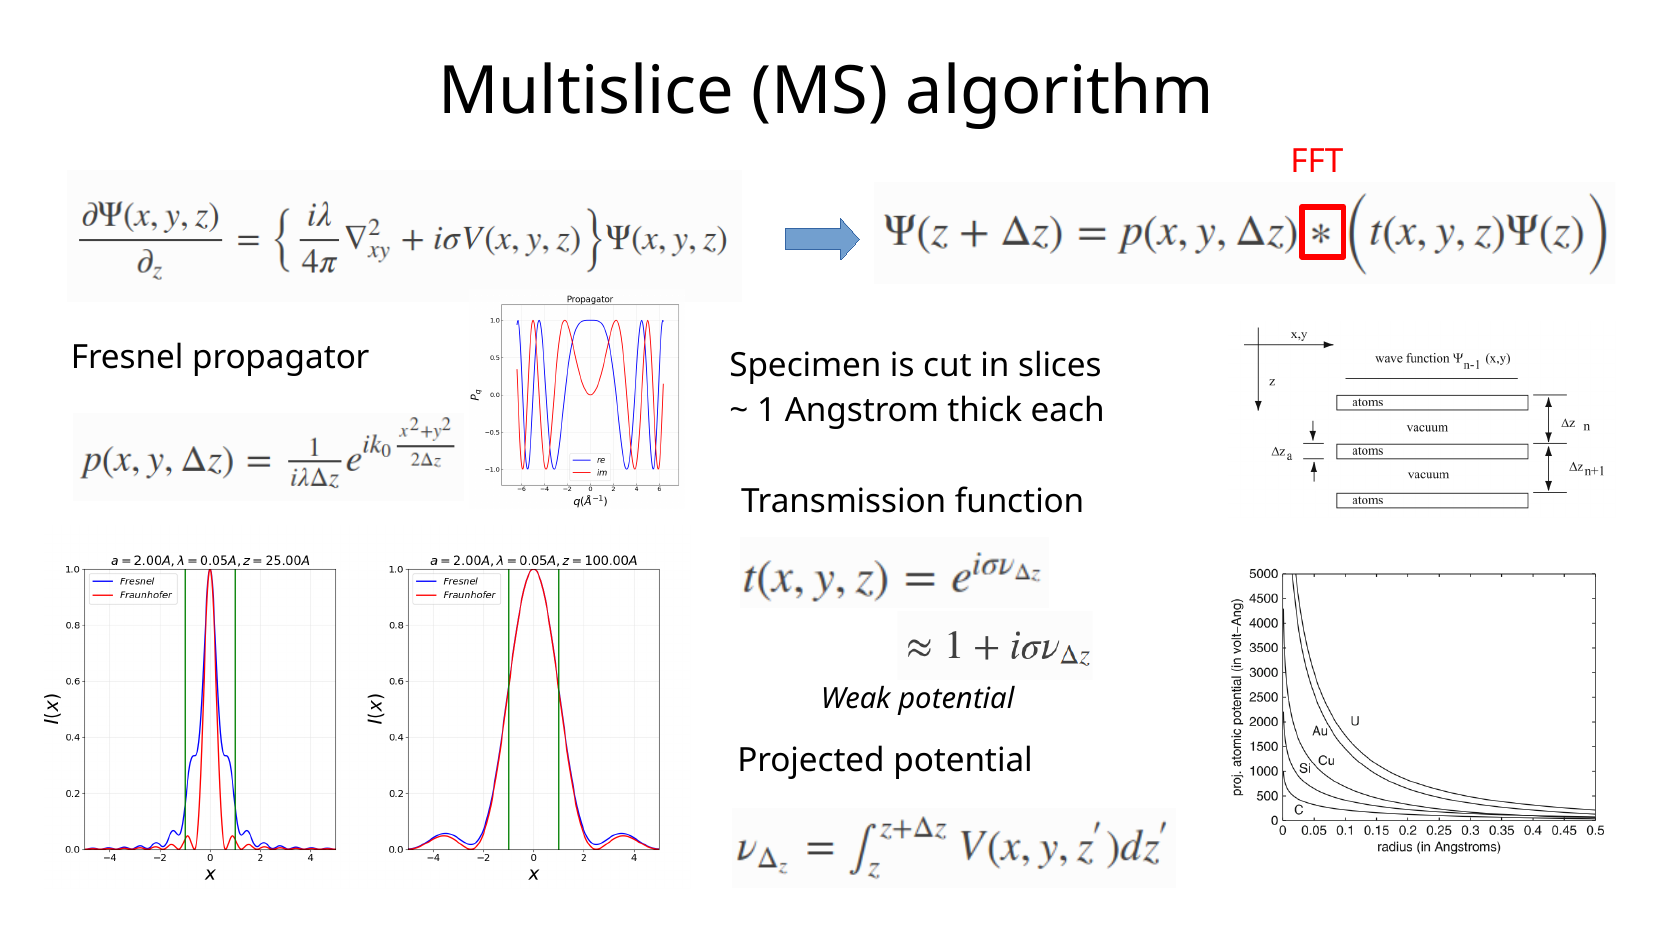

# Multislice (MS) algorithm
FFT
Fresnel propagator
Specimen is cut in slices
~ 1 Angstrom thick each
Transmission function
Weak potential
Projected potential